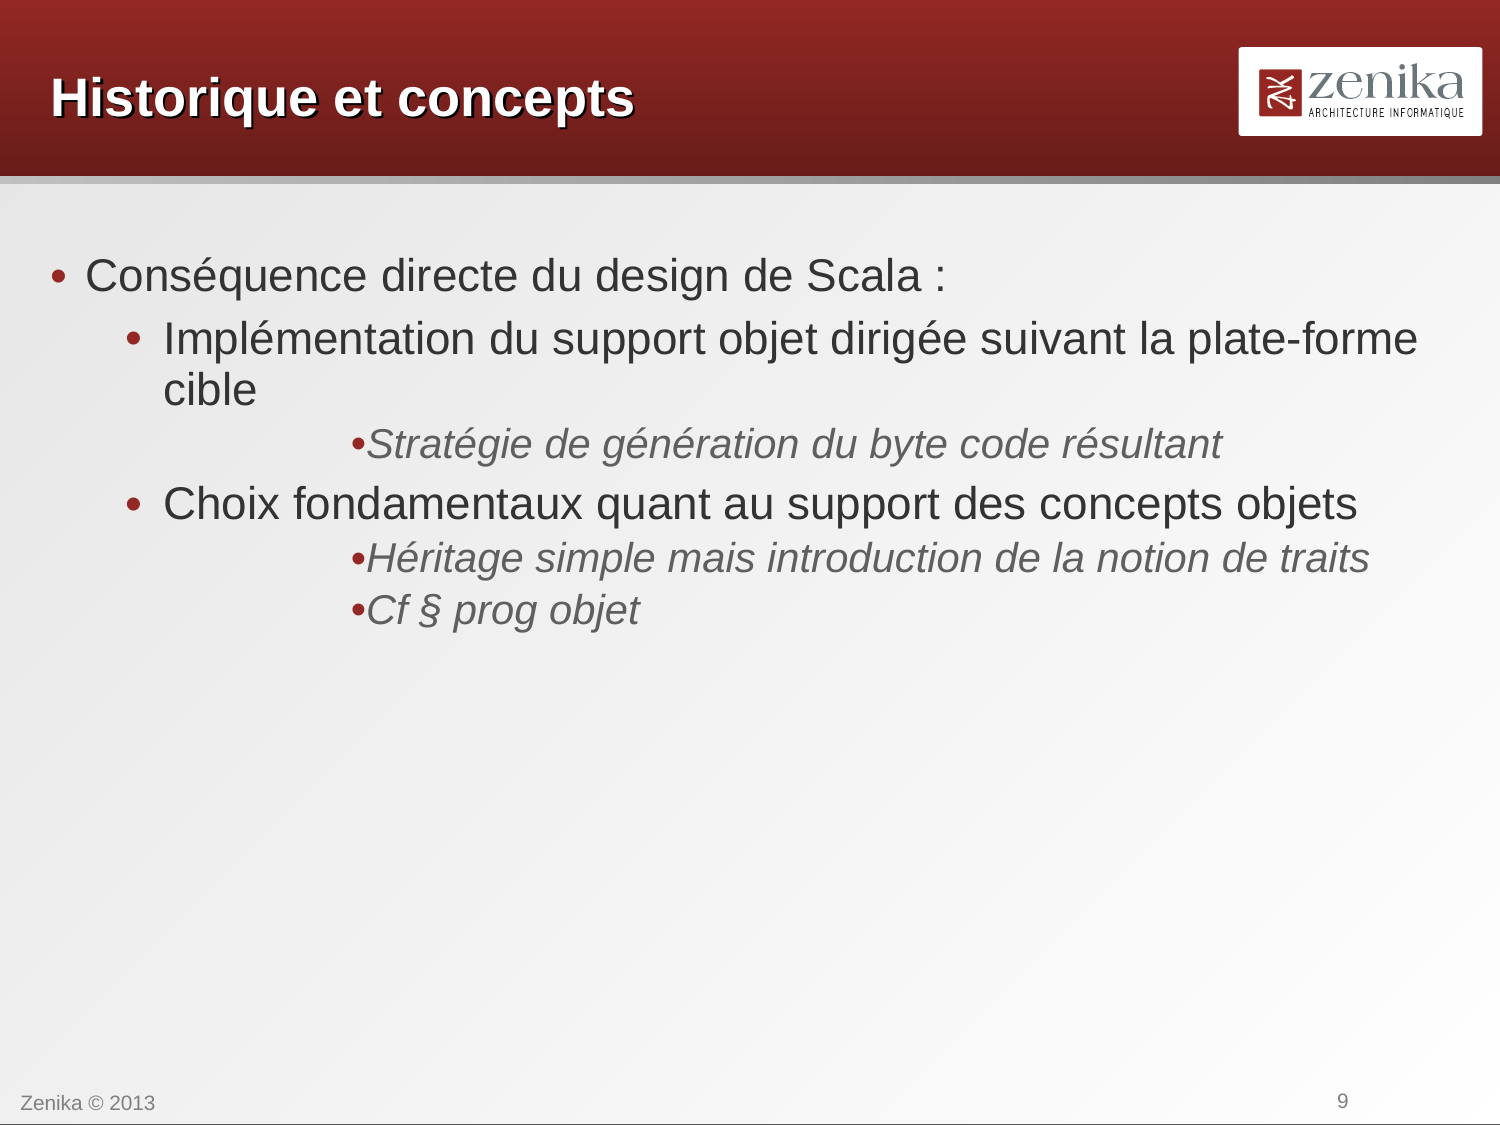

# Historique et concepts
Conséquence directe du design de Scala :
Implémentation du support objet dirigée suivant la plate-forme cible
Stratégie de génération du byte code résultant
Choix fondamentaux quant au support des concepts objets
Héritage simple mais introduction de la notion de traits
Cf § prog objet